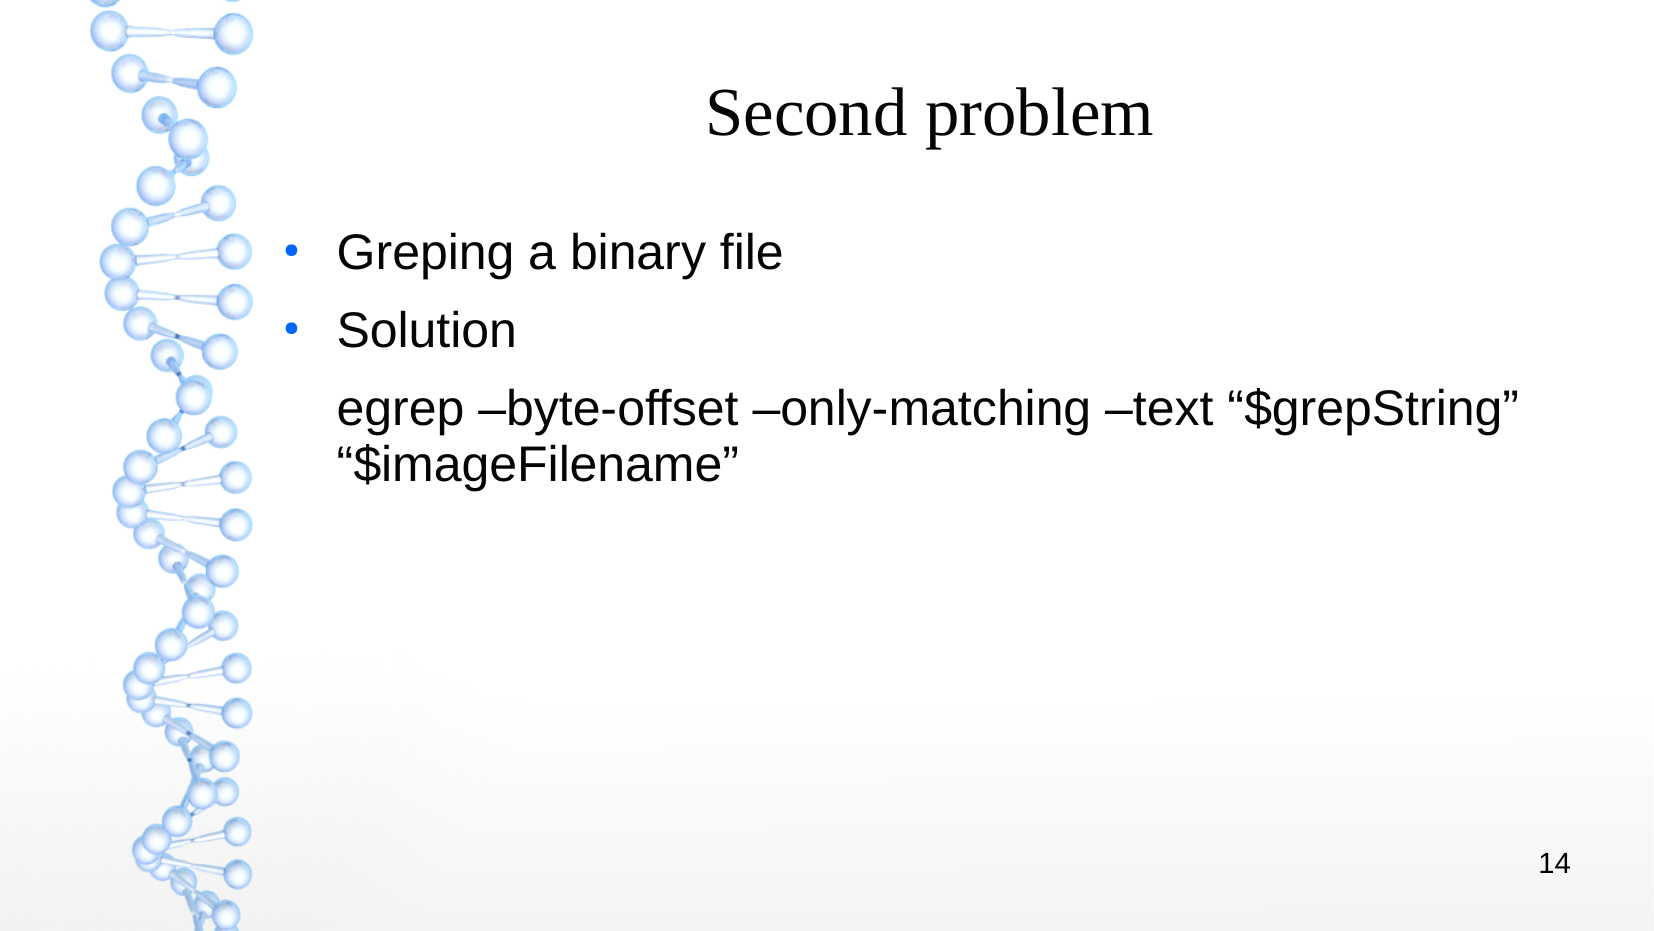

# Second problem
Greping a binary file
Solution
egrep –byte-offset –only-matching –text “$grepString” “$imageFilename”
14